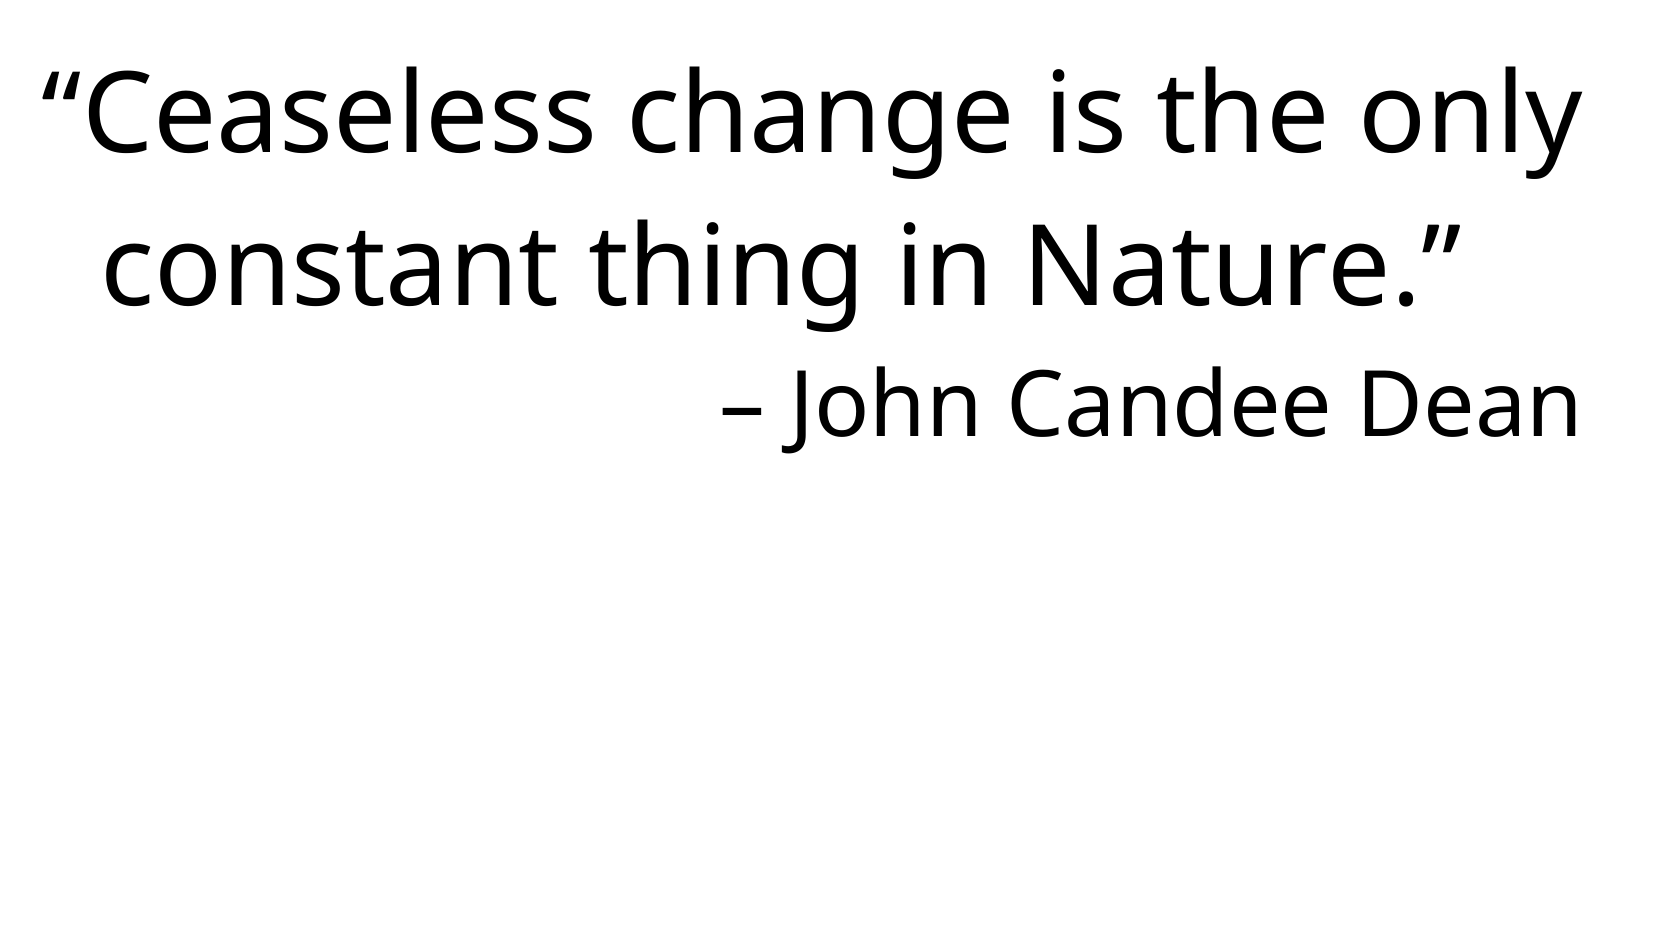

“Ceaseless change is the only
 constant thing in Nature.”
– John Candee Dean